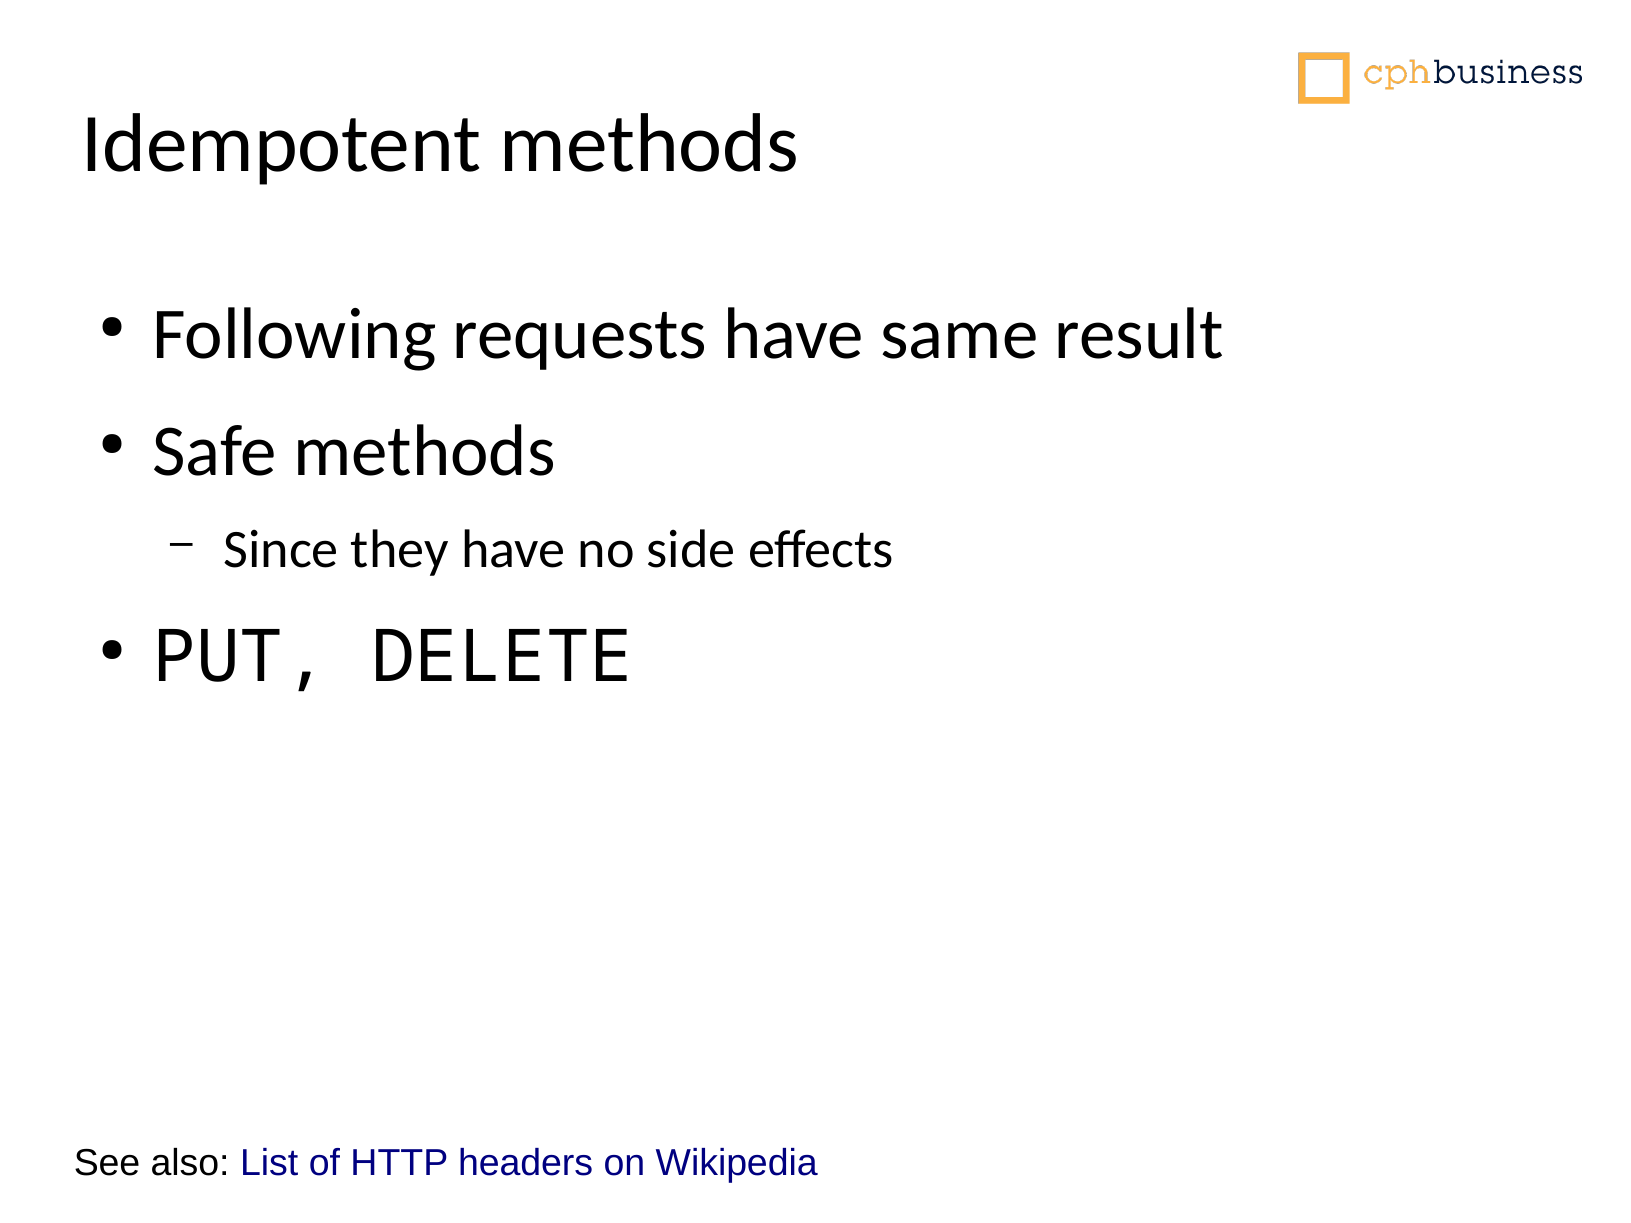

Idempotent methods
# Following requests have same result
Safe methods
Since they have no side effects
PUT, DELETE
See also: List of HTTP headers on Wikipedia